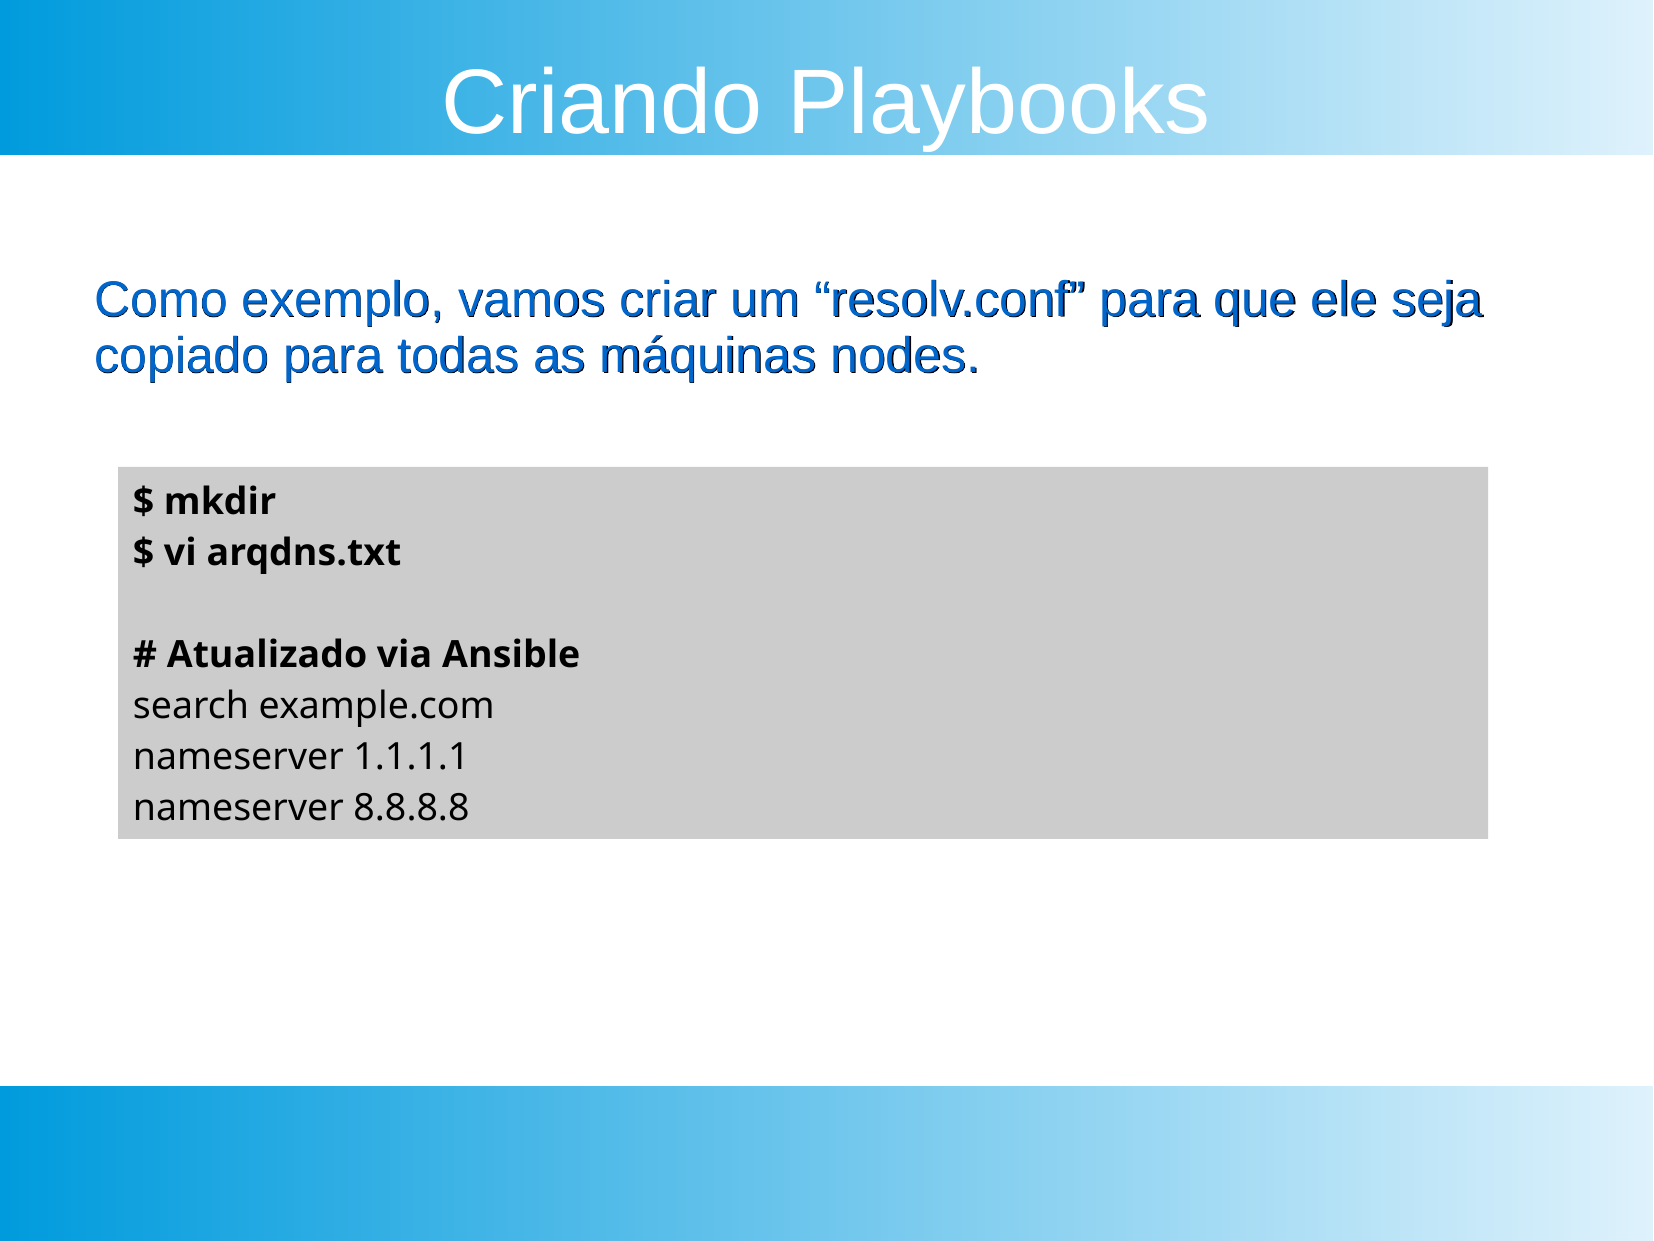

# Criando Playbooks
Como exemplo, vamos criar um “resolv.conf” para que ele seja copiado para todas as máquinas nodes.
$ mkdir
$ vi arqdns.txt
# Atualizado via Ansible
search example.com
nameserver 1.1.1.1
nameserver 8.8.8.8